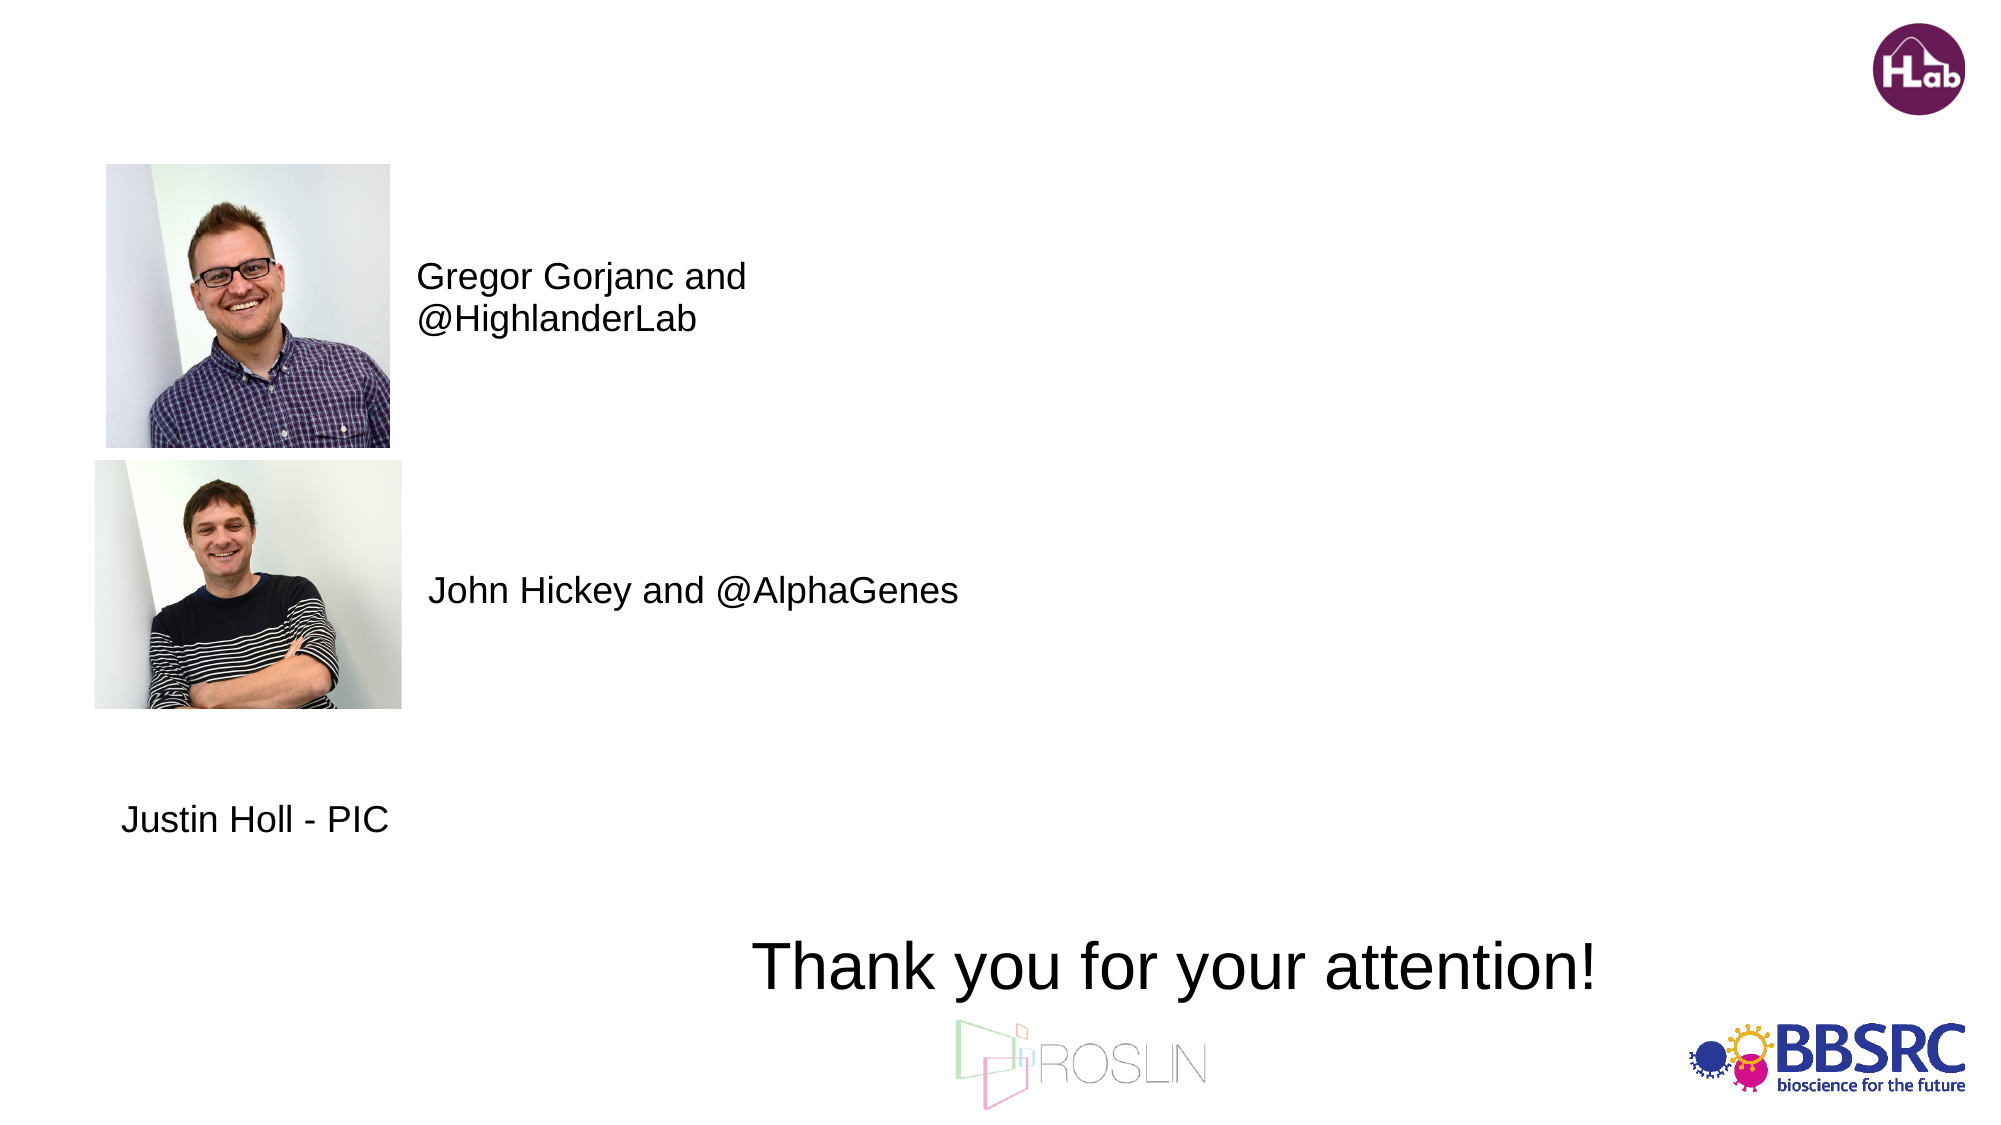

Gregor Gorjanc and @HighlanderLab
John Hickey and @AlphaGenes
Justin Holl - PIC
# Thank you for your attention!